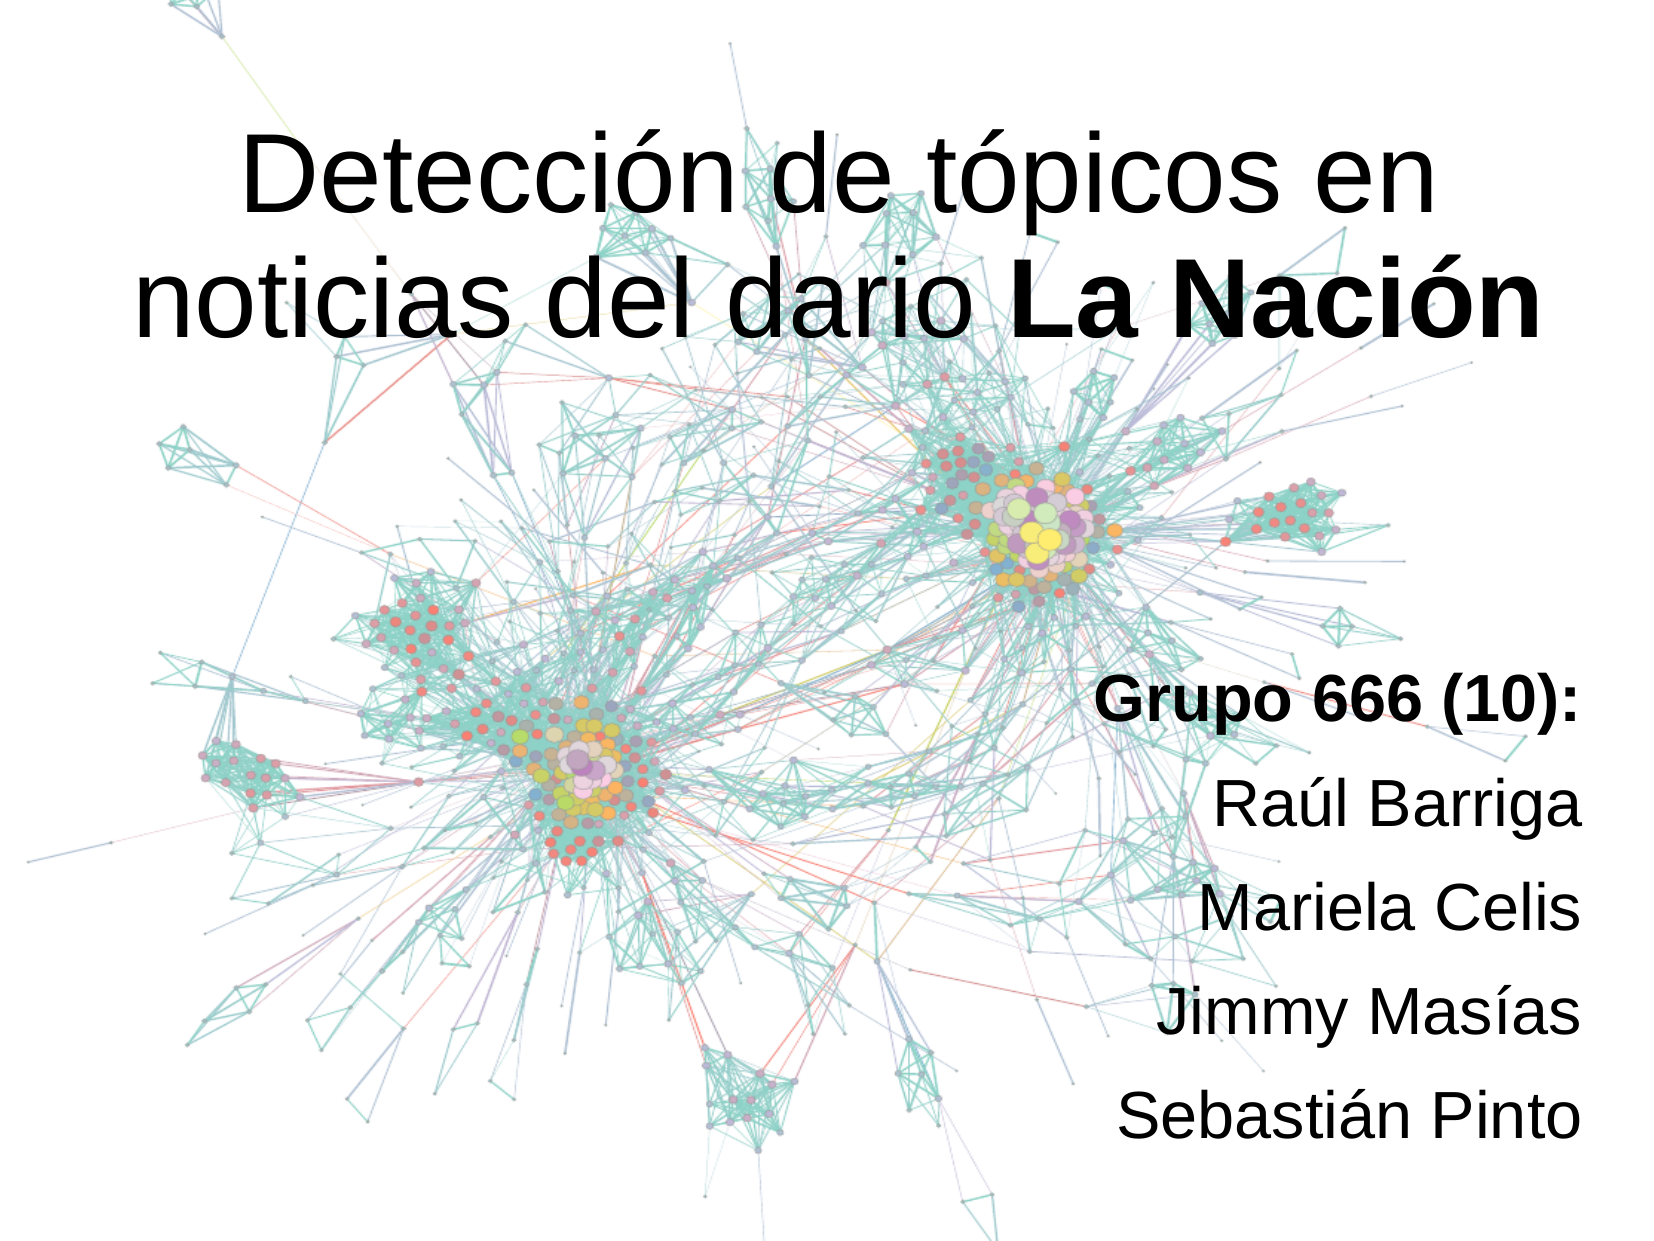

# Detección de tópicos en noticias del dario La Nación
Grupo 666 (10):
Raúl Barriga
Mariela Celis
Jimmy Masías
Sebastián Pinto